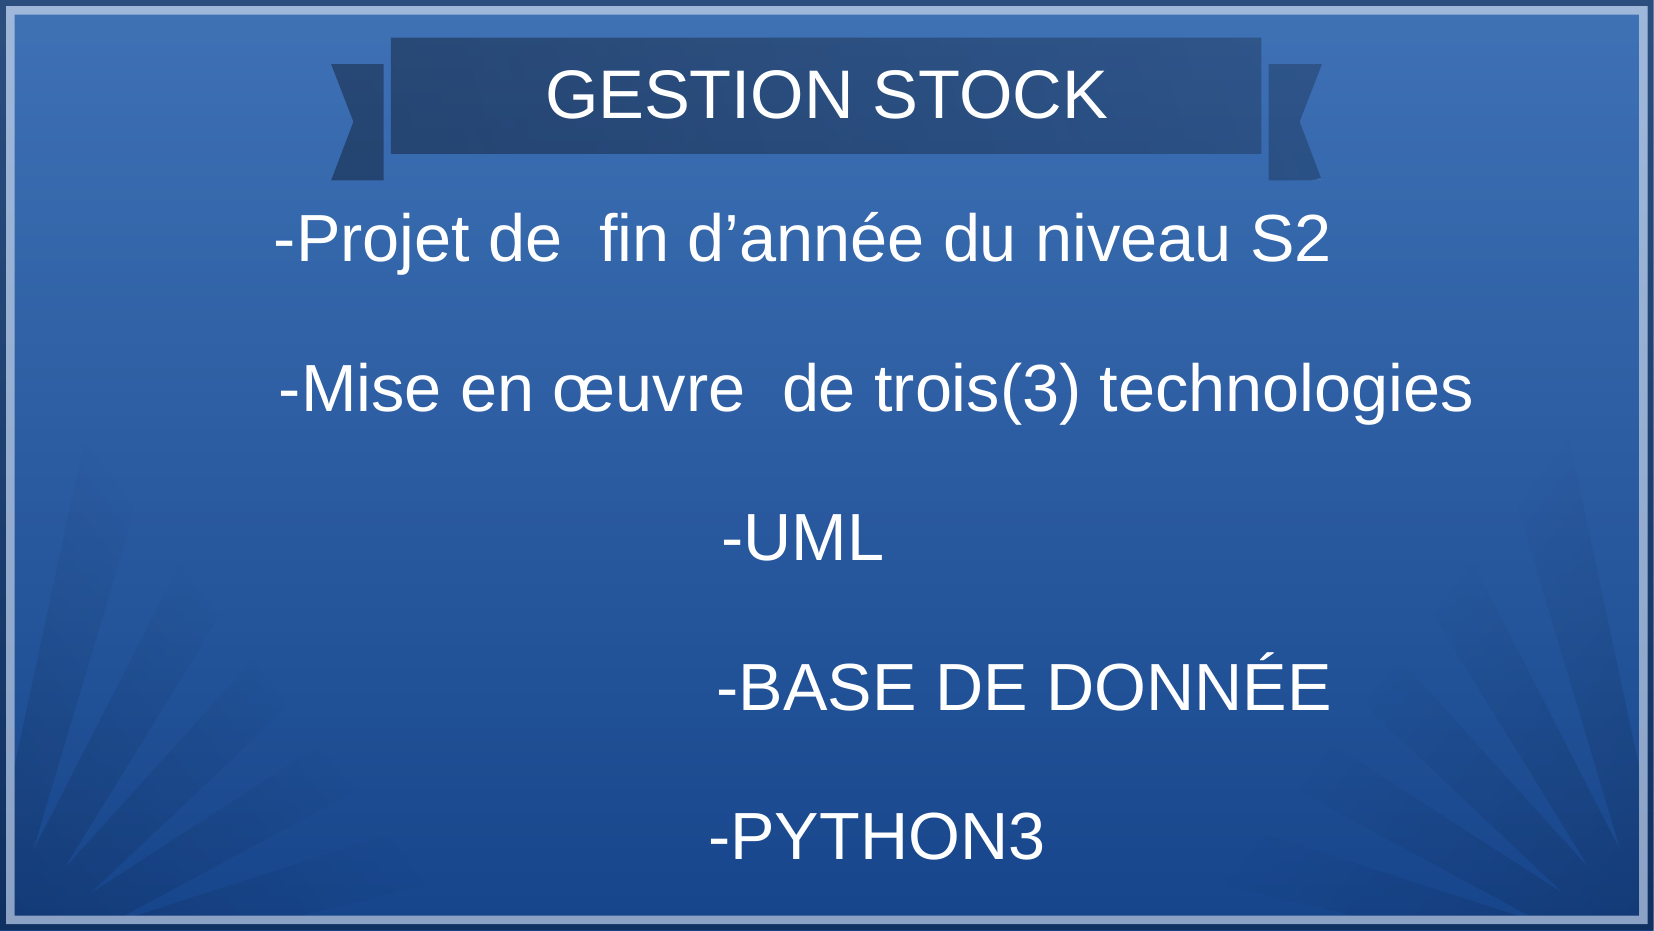

# GESTION STOCK
-Projet de fin d’année du niveau S2
		-Mise en œuvre de trois(3) technologies
-UML
						-BASE DE DONNÉE
		-PYTHON3